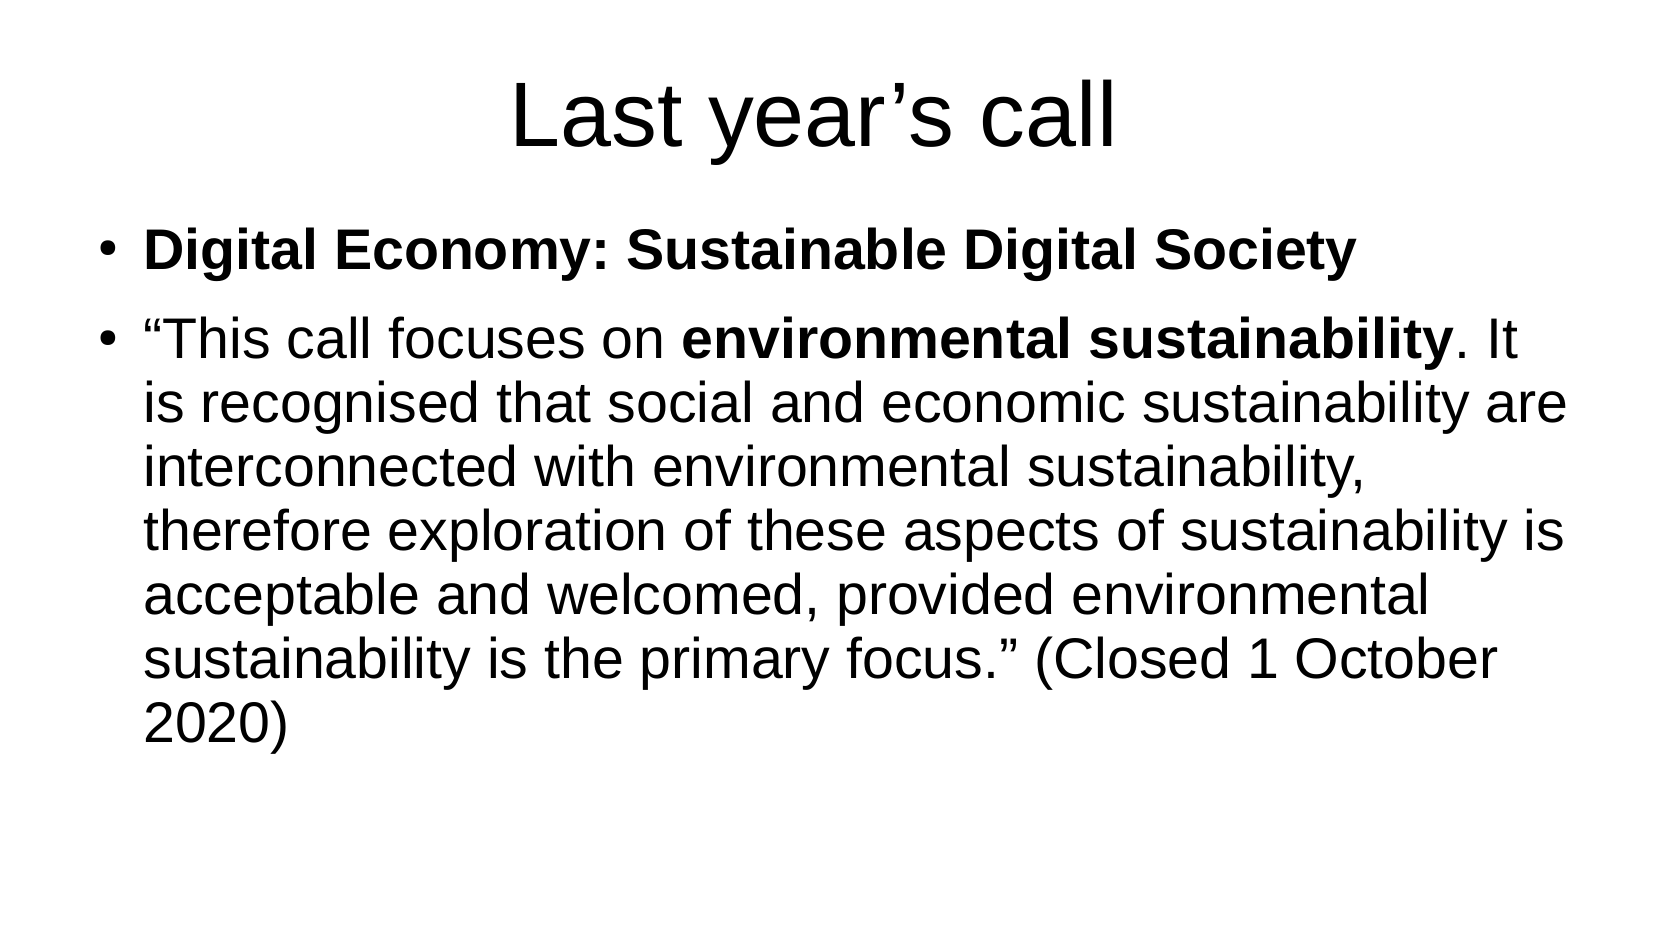

# Last year’s call
Digital Economy: Sustainable Digital Society
“This call focuses on environmental sustainability. It is recognised that social and economic sustainability are interconnected with environmental sustainability, therefore exploration of these aspects of sustainability is acceptable and welcomed, provided environmental sustainability is the primary focus.” (Closed 1 October 2020)